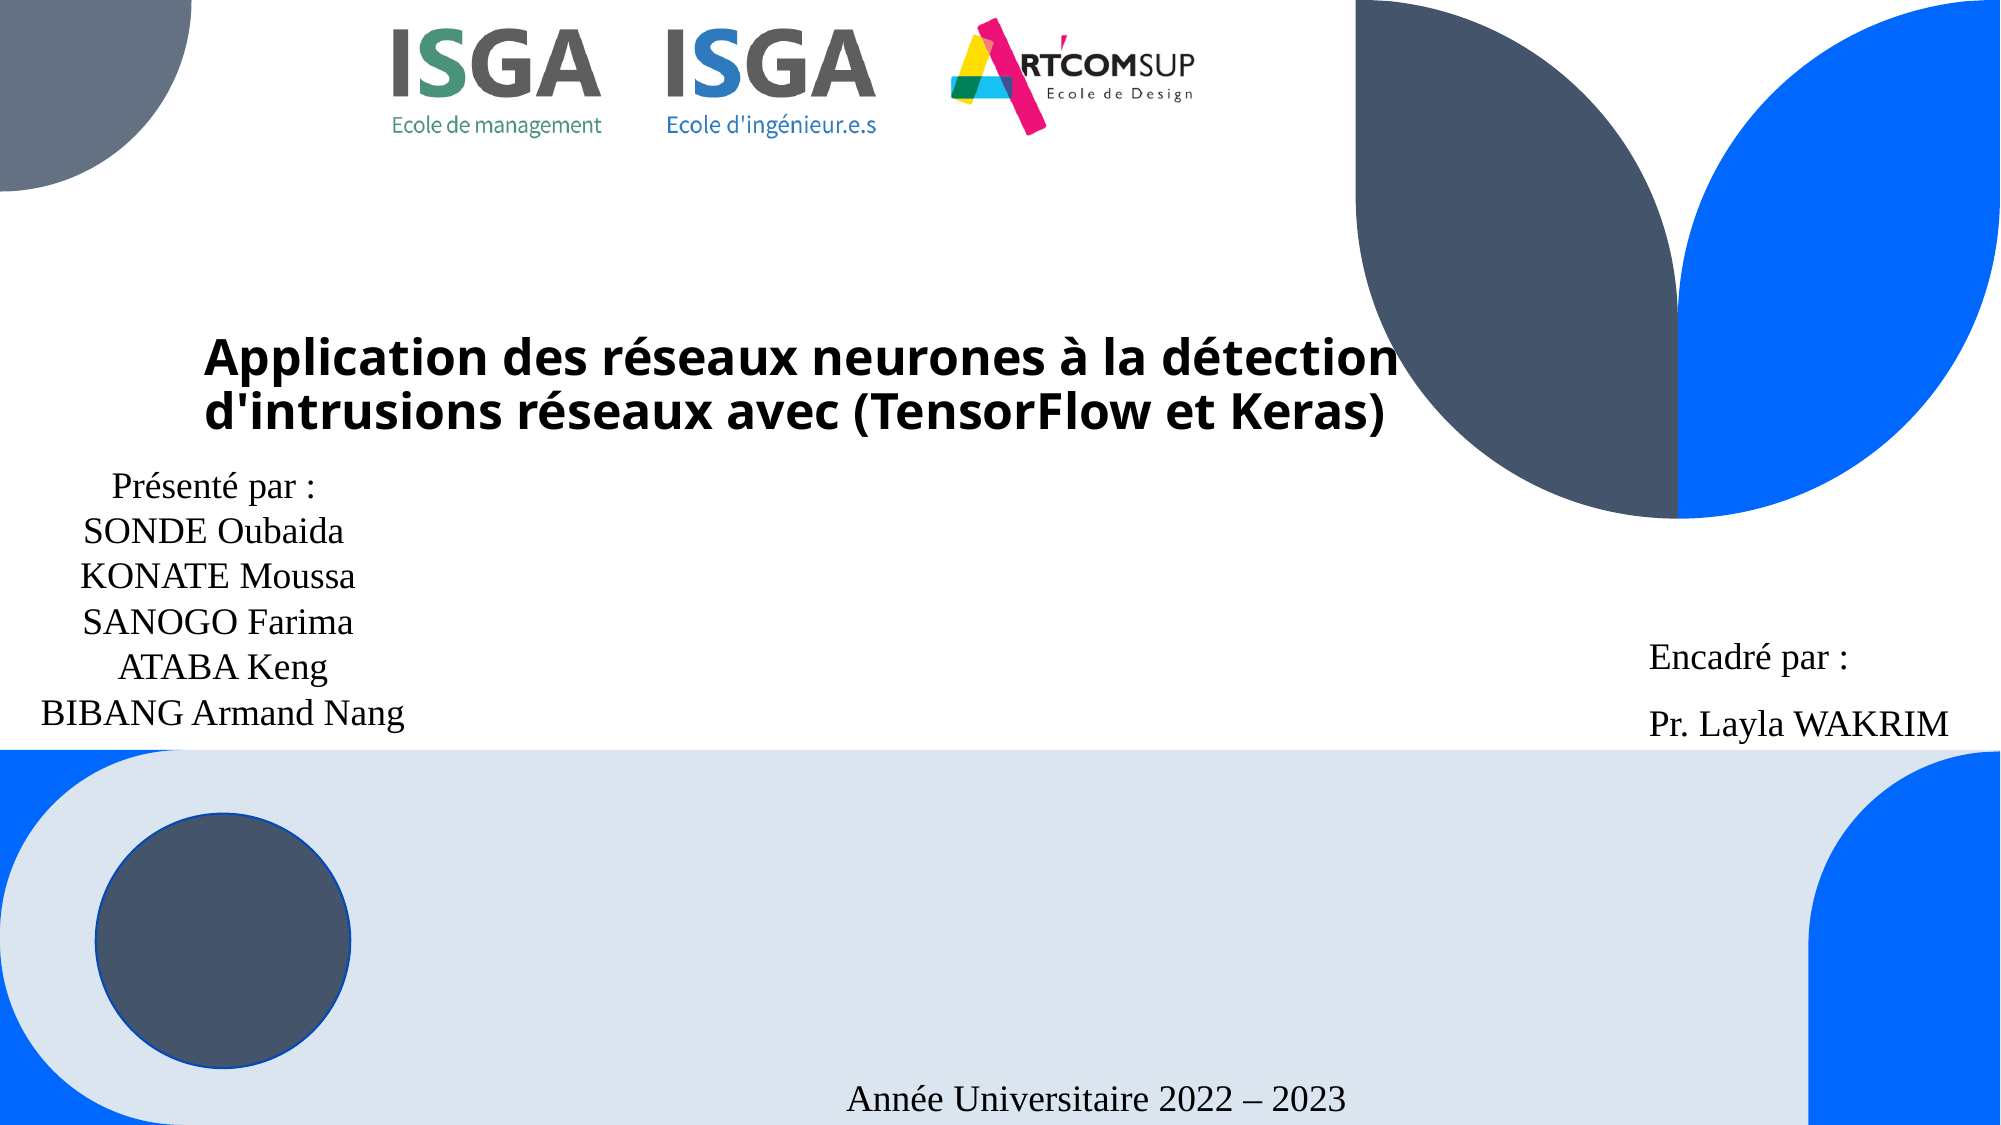

# Application des réseaux neurones à la détection d'intrusions réseaux avec (TensorFlow et Keras)
Présenté par :
SONDE Oubaida
KONATE Moussa
SANOGO Farima
ATABA Keng
BIBANG Armand Nang
Encadré par :
Pr. Layla WAKRIM
Année Universitaire 2022 – 2023